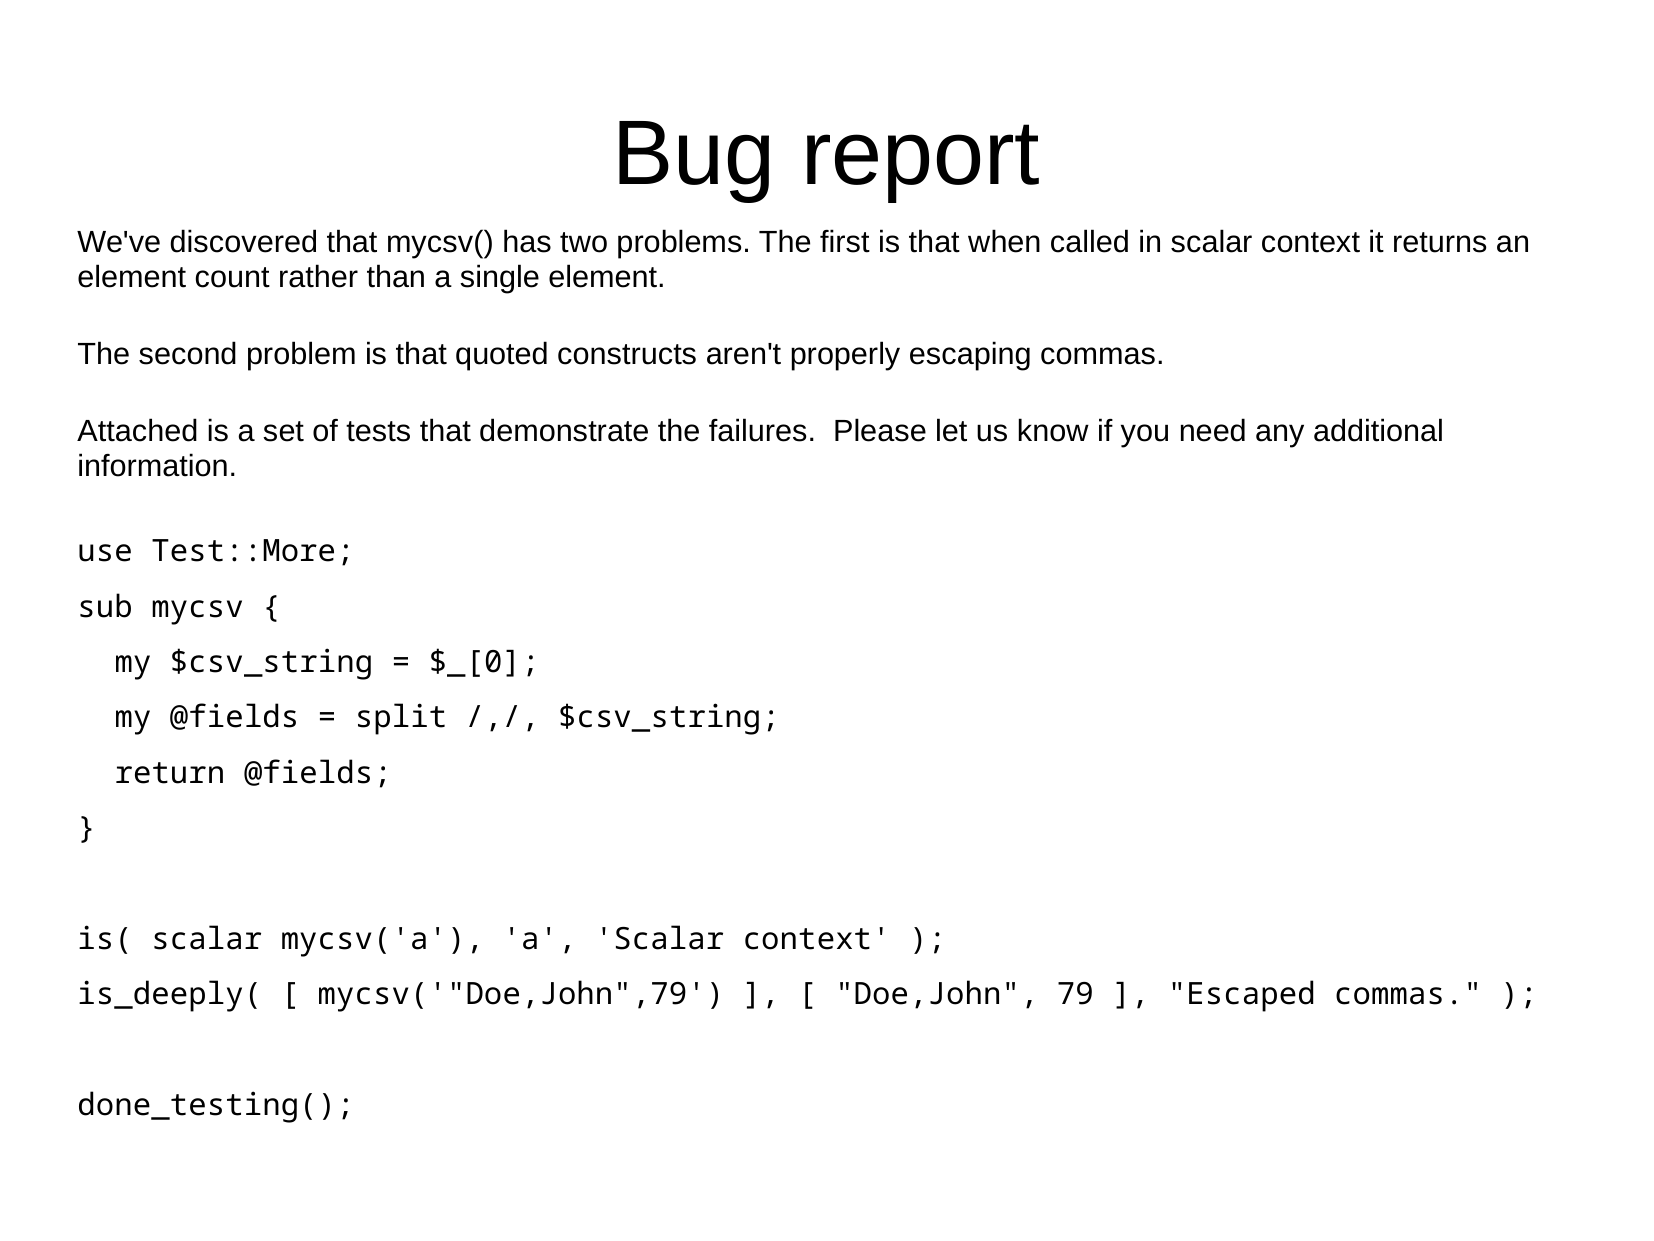

# Bug report
We've discovered that mycsv() has two problems. The first is that when called in scalar context it returns an element count rather than a single element.
The second problem is that quoted constructs aren't properly escaping commas.
Attached is a set of tests that demonstrate the failures. Please let us know if you need any additional information.
use Test::More;
sub mycsv {
 my $csv_string = $_[0];
 my @fields = split /,/, $csv_string;
 return @fields;
}
is( scalar mycsv('a'), 'a', 'Scalar context' );
is_deeply( [ mycsv('"Doe,John",79') ], [ "Doe,John", 79 ], "Escaped commas." );
done_testing();